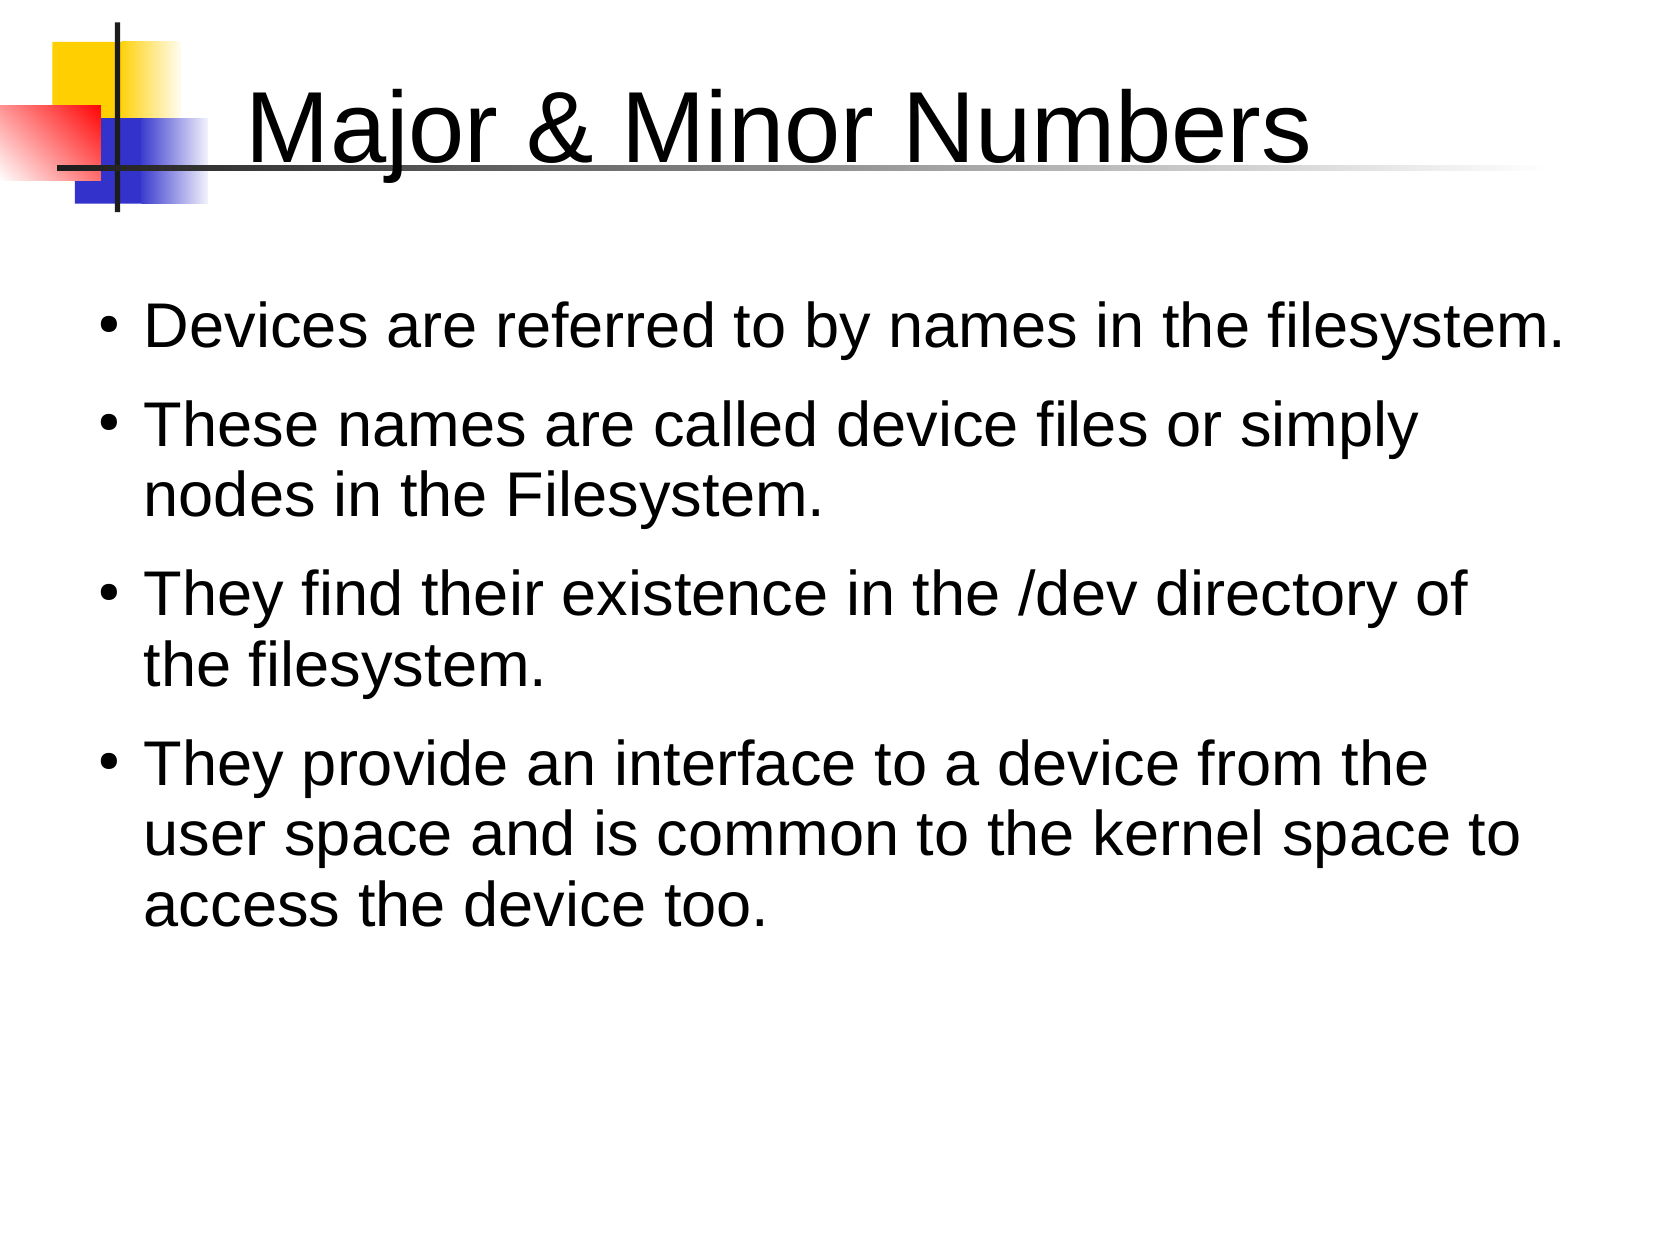

# Major & Minor Numbers
Devices are referred to by names in the filesystem.
These names are called device files or simply nodes in the Filesystem.
They find their existence in the /dev directory of the filesystem.
They provide an interface to a device from the user space and is common to the kernel space to access the device too.